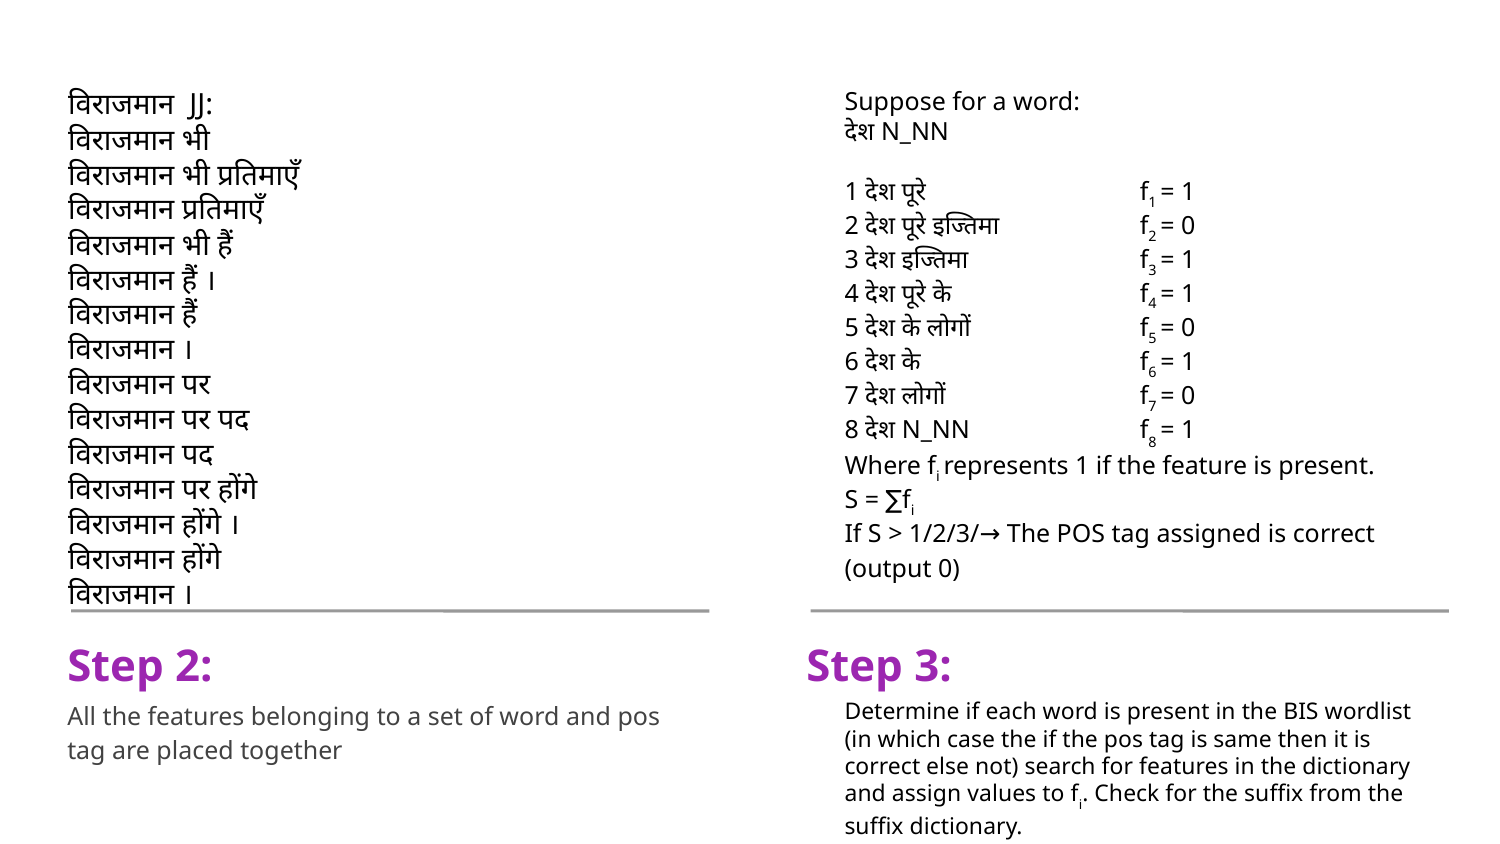

विराजमान JJ:
विराजमान भी
विराजमान भी प्रतिमाएँ
विराजमान प्रतिमाएँ
विराजमान भी हैं
विराजमान हैं ।
विराजमान हैं
विराजमान ।
विराजमान पर
विराजमान पर पद
विराजमान पद
विराजमान पर होंगे
विराजमान होंगे ।
विराजमान होंगे
विराजमान ।
Suppose for a word:
देश N_NN
1 देश पूरे 			f1 = 1
2 देश पूरे इज्तिमा 		f2 = 0
3 देश इज्तिमा 		f3 = 1
4 देश पूरे के 			f4 = 1
5 देश के लोगों 		f5 = 0
6 देश के 			f6 = 1
7 देश लोगों 			f7 = 0
8 देश N_NN			f8 = 1
Where fi represents 1 if the feature is present.
S = ∑fi
If S > 1/2/3/→ The POS tag assigned is correct (output 0)
# Step 2:
Step 3:
All the features belonging to a set of word and pos tag are placed together
Determine if each word is present in the BIS wordlist (in which case the if the pos tag is same then it is correct else not) search for features in the dictionary and assign values to fi. Check for the suffix from the suffix dictionary.